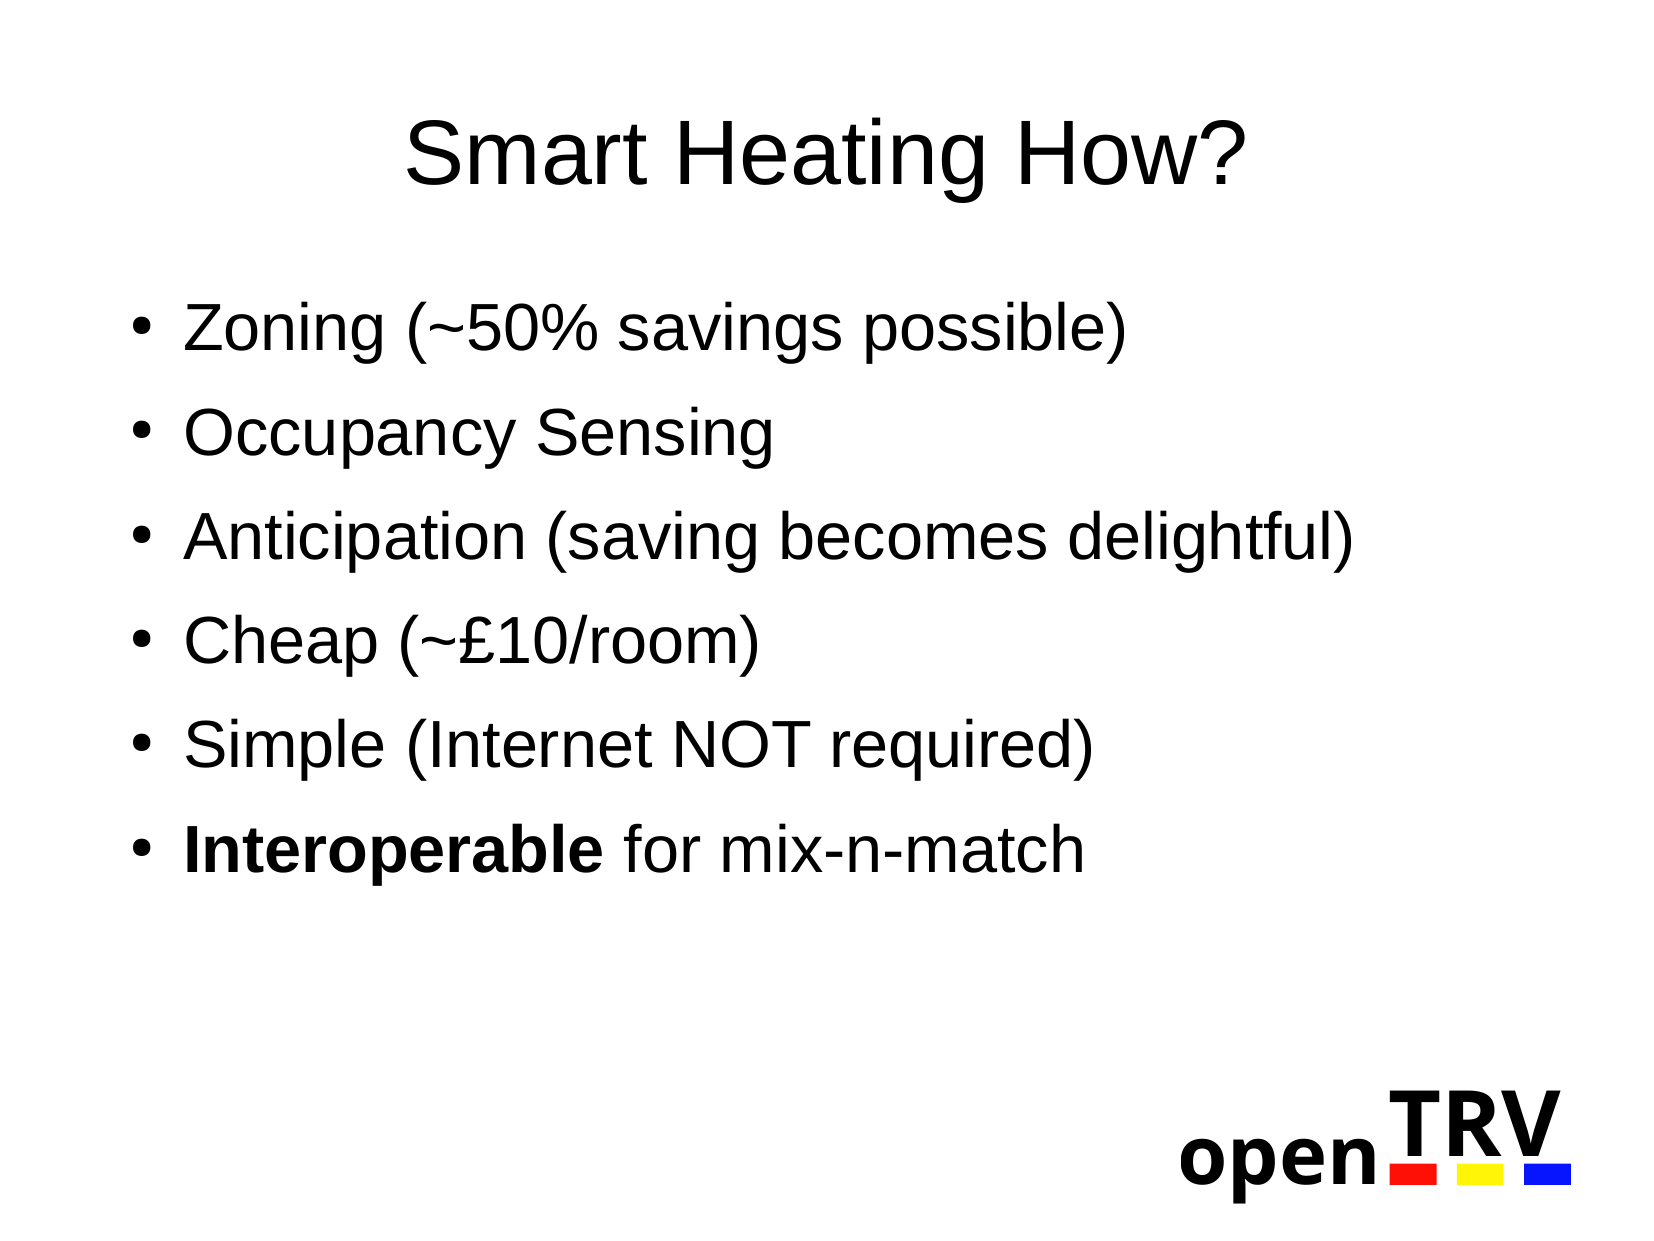

# Smart Heating How?
Zoning (~50% savings possible)
Occupancy Sensing
Anticipation (saving becomes delightful)
Cheap (~£10/room)
Simple (Internet NOT required)
Interoperable for mix-n-match